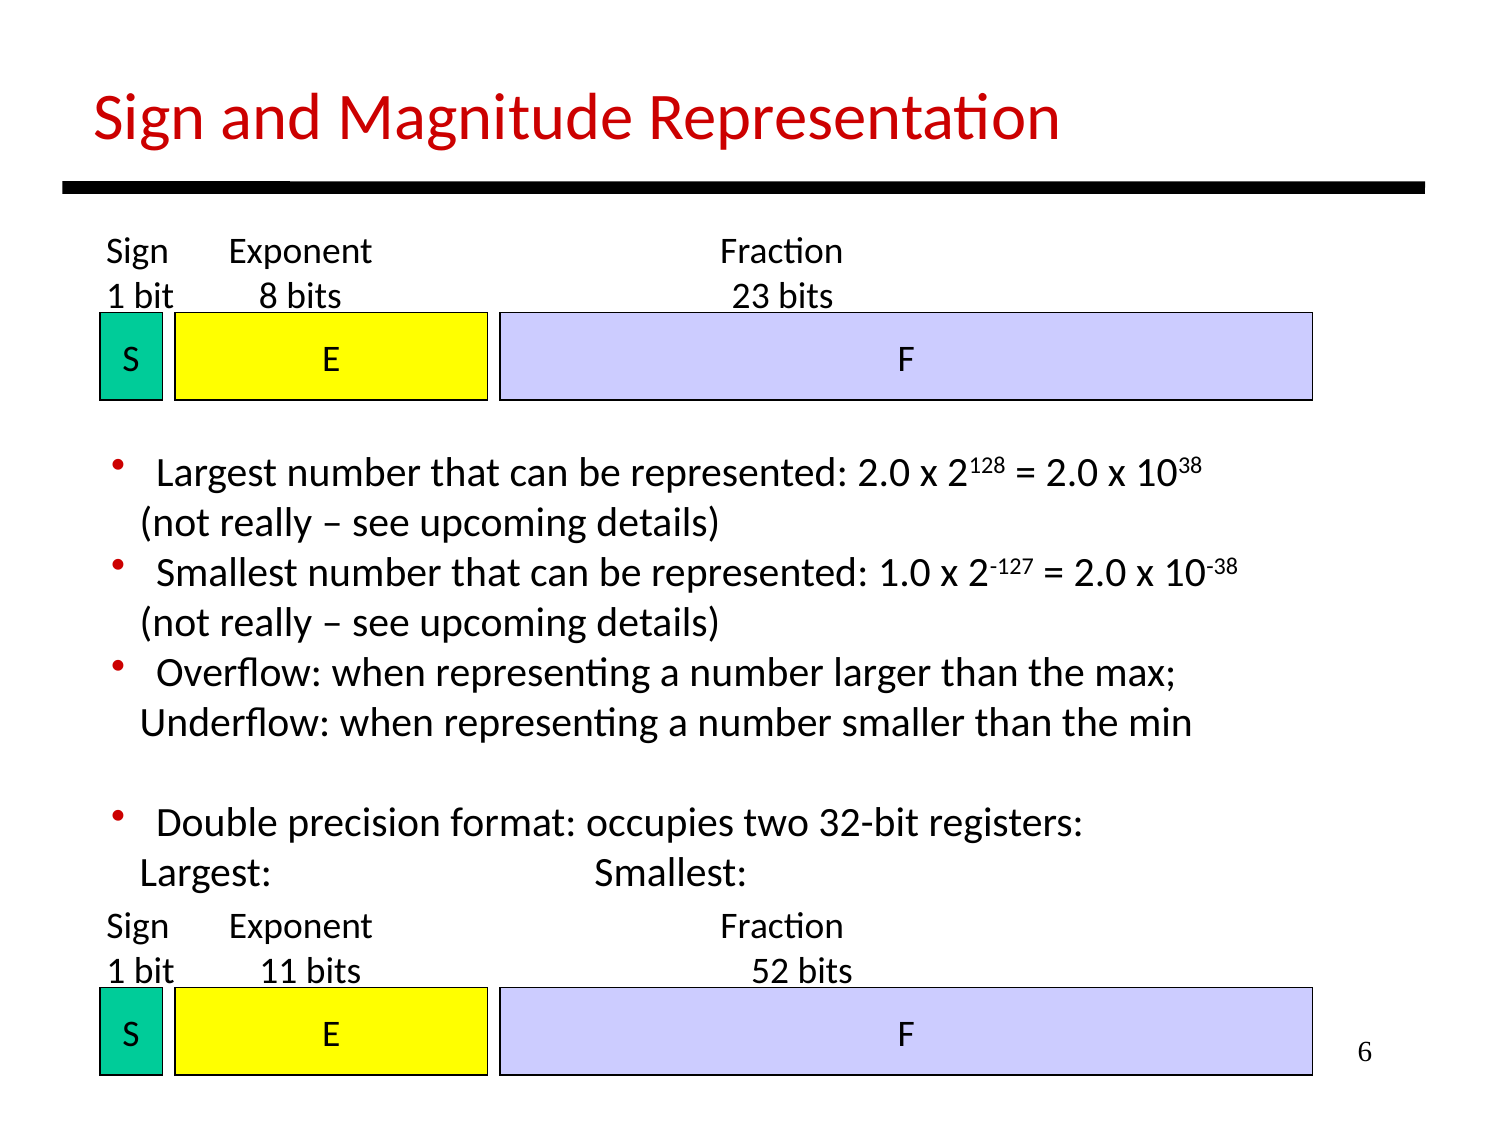

Sign and Magnitude Representation
Sign Exponent Fraction
1 bit 8 bits 23 bits
S
E
F
 Largest number that can be represented: 2.0 x 2128 = 2.0 x 1038
 (not really – see upcoming details)
 Smallest number that can be represented: 1.0 x 2-127 = 2.0 x 10-38
 (not really – see upcoming details)
 Overflow: when representing a number larger than the max;
 Underflow: when representing a number smaller than the min
 Double precision format: occupies two 32-bit registers:
 Largest: Smallest:
Sign Exponent Fraction
1 bit 11 bits 52 bits
S
E
F